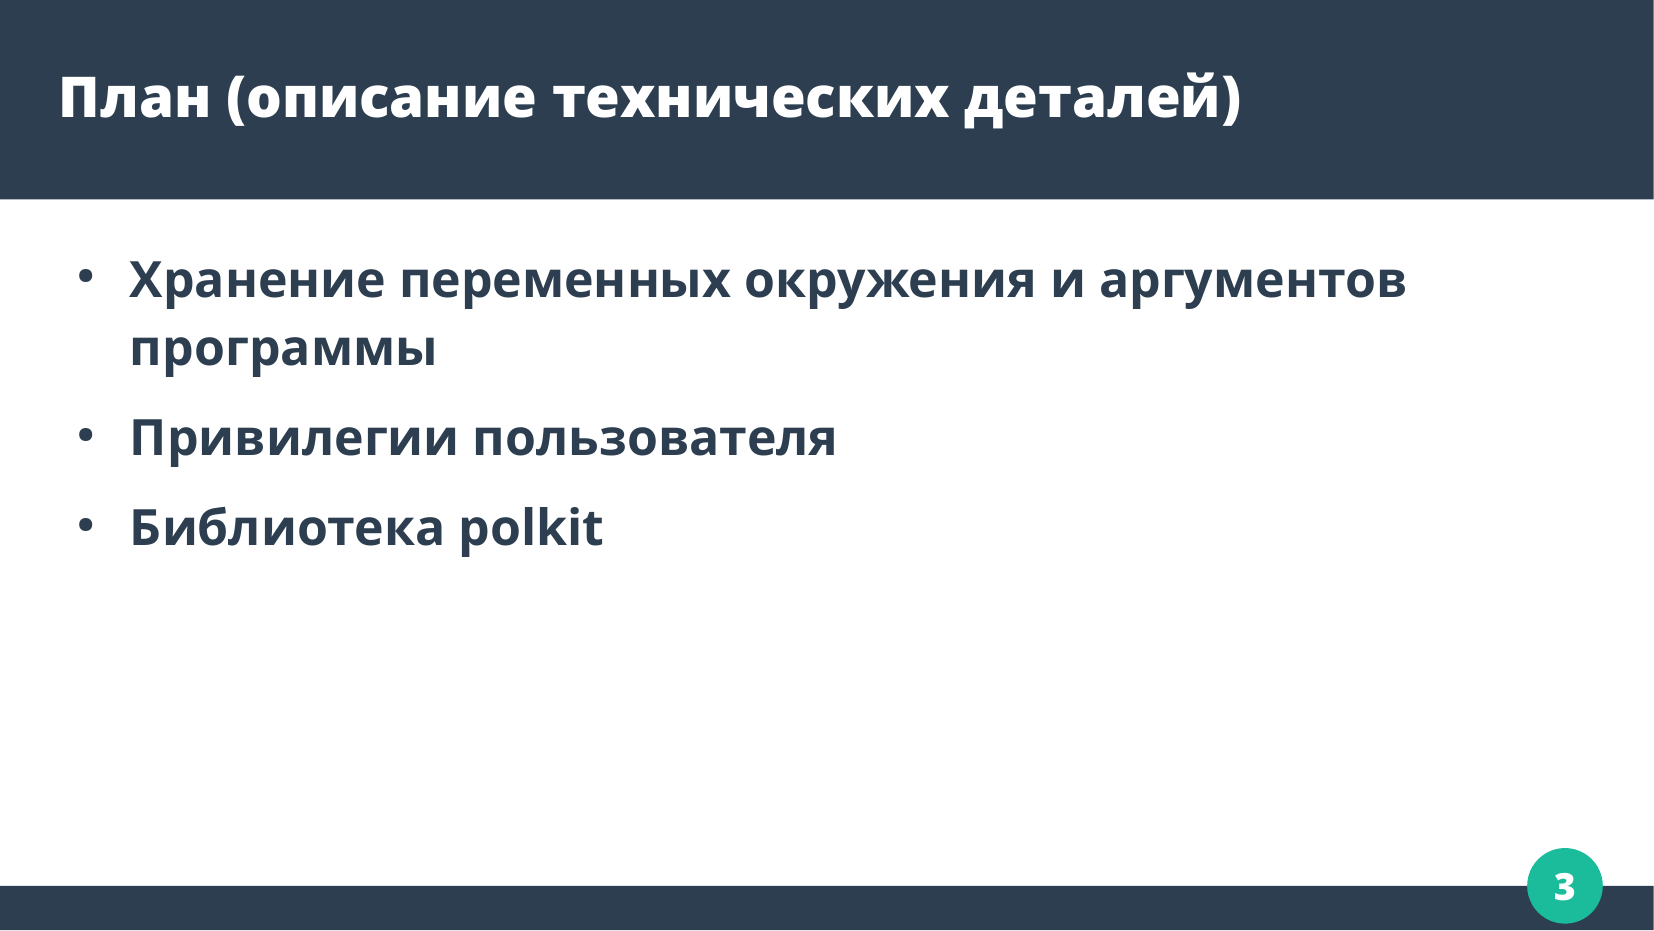

# План (описание технических деталей)
Хранение переменных окружения и аргументов программы
Привилегии пользователя
Библиотека polkit